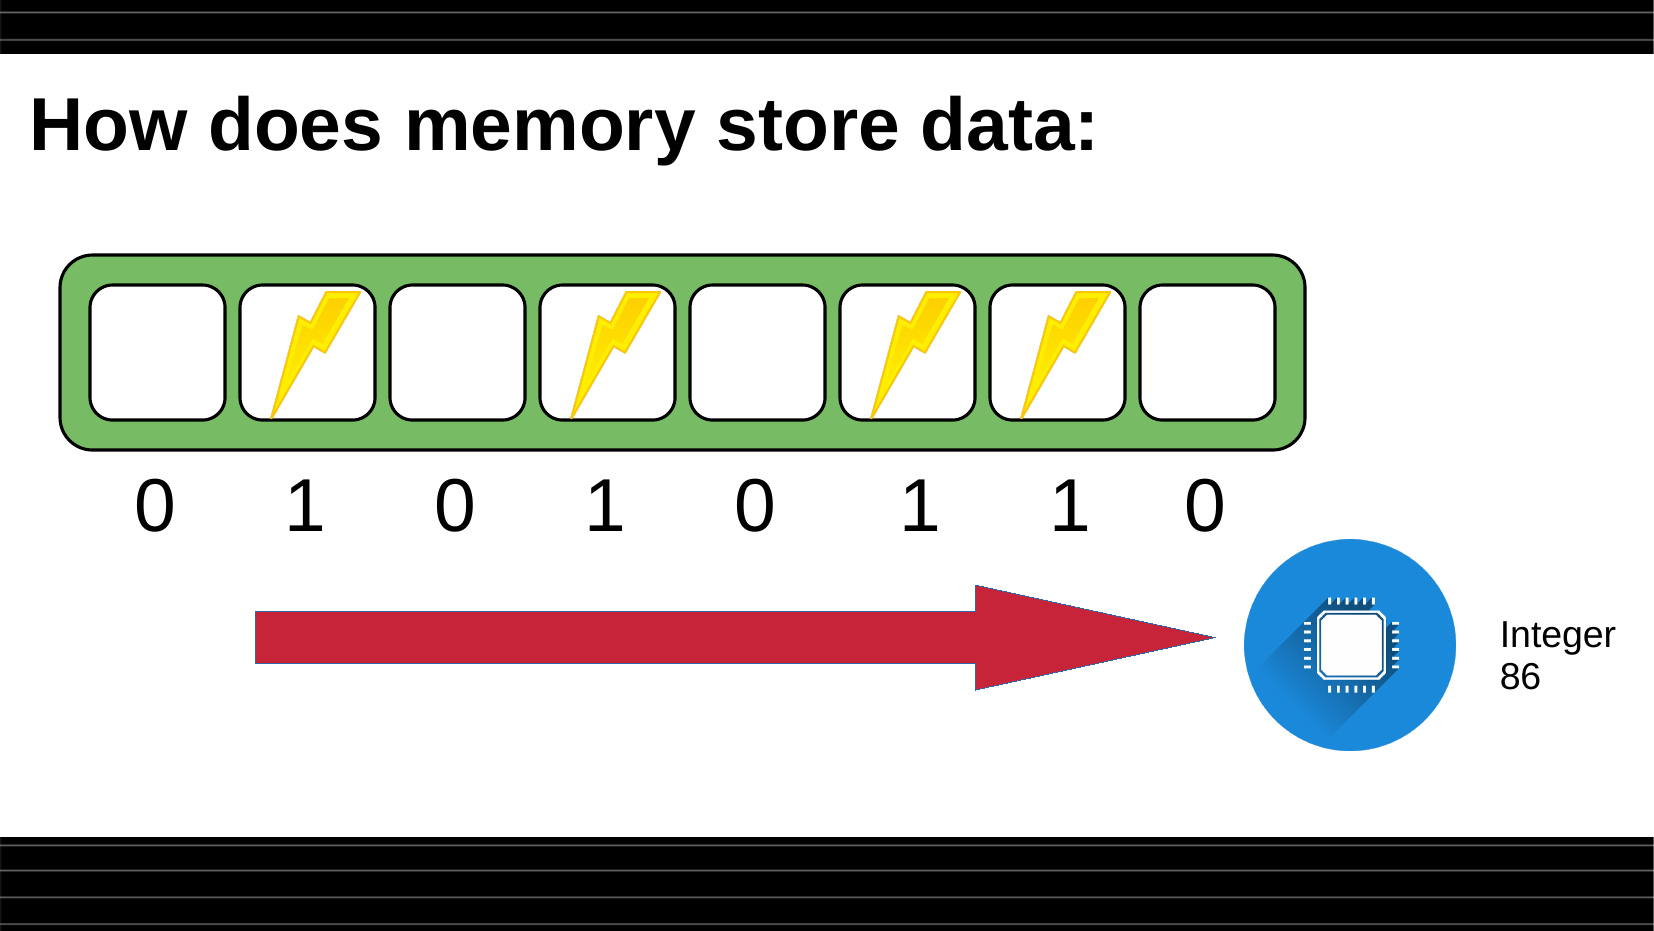

How does memory store data:
0
1
0
1
0
1
1
0
Integer
86